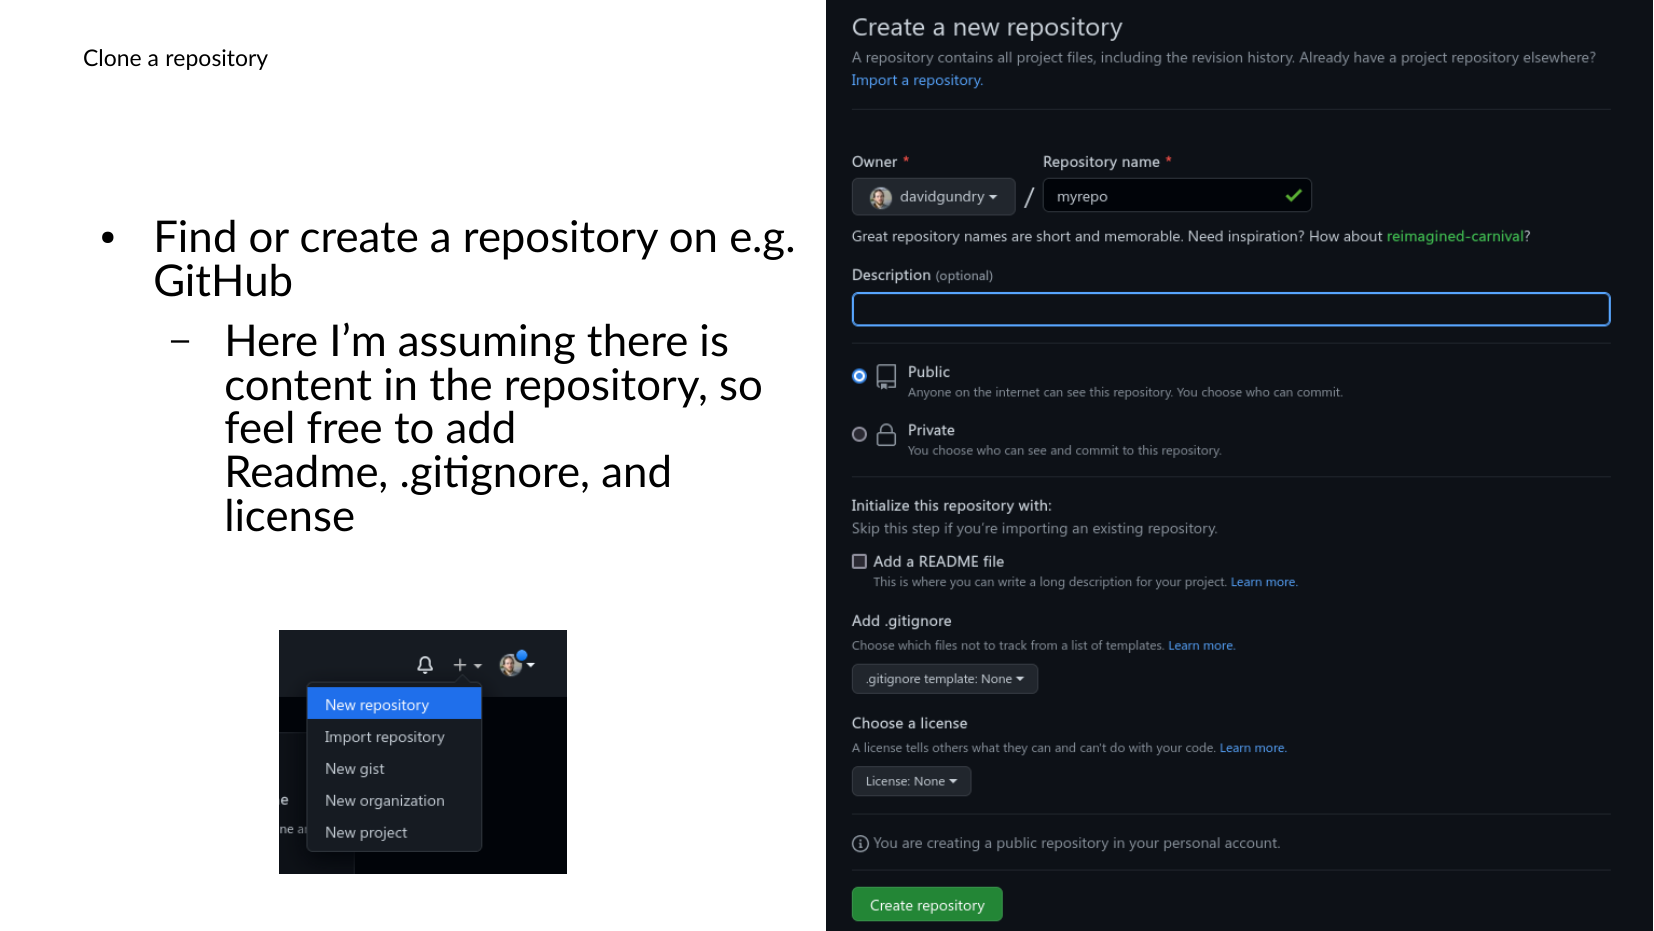

# Clone a repository
Find or create a repository on e.g. GitHub
Here I’m assuming there is content in the repository, so feel free to add Readme, .gitignore, and license